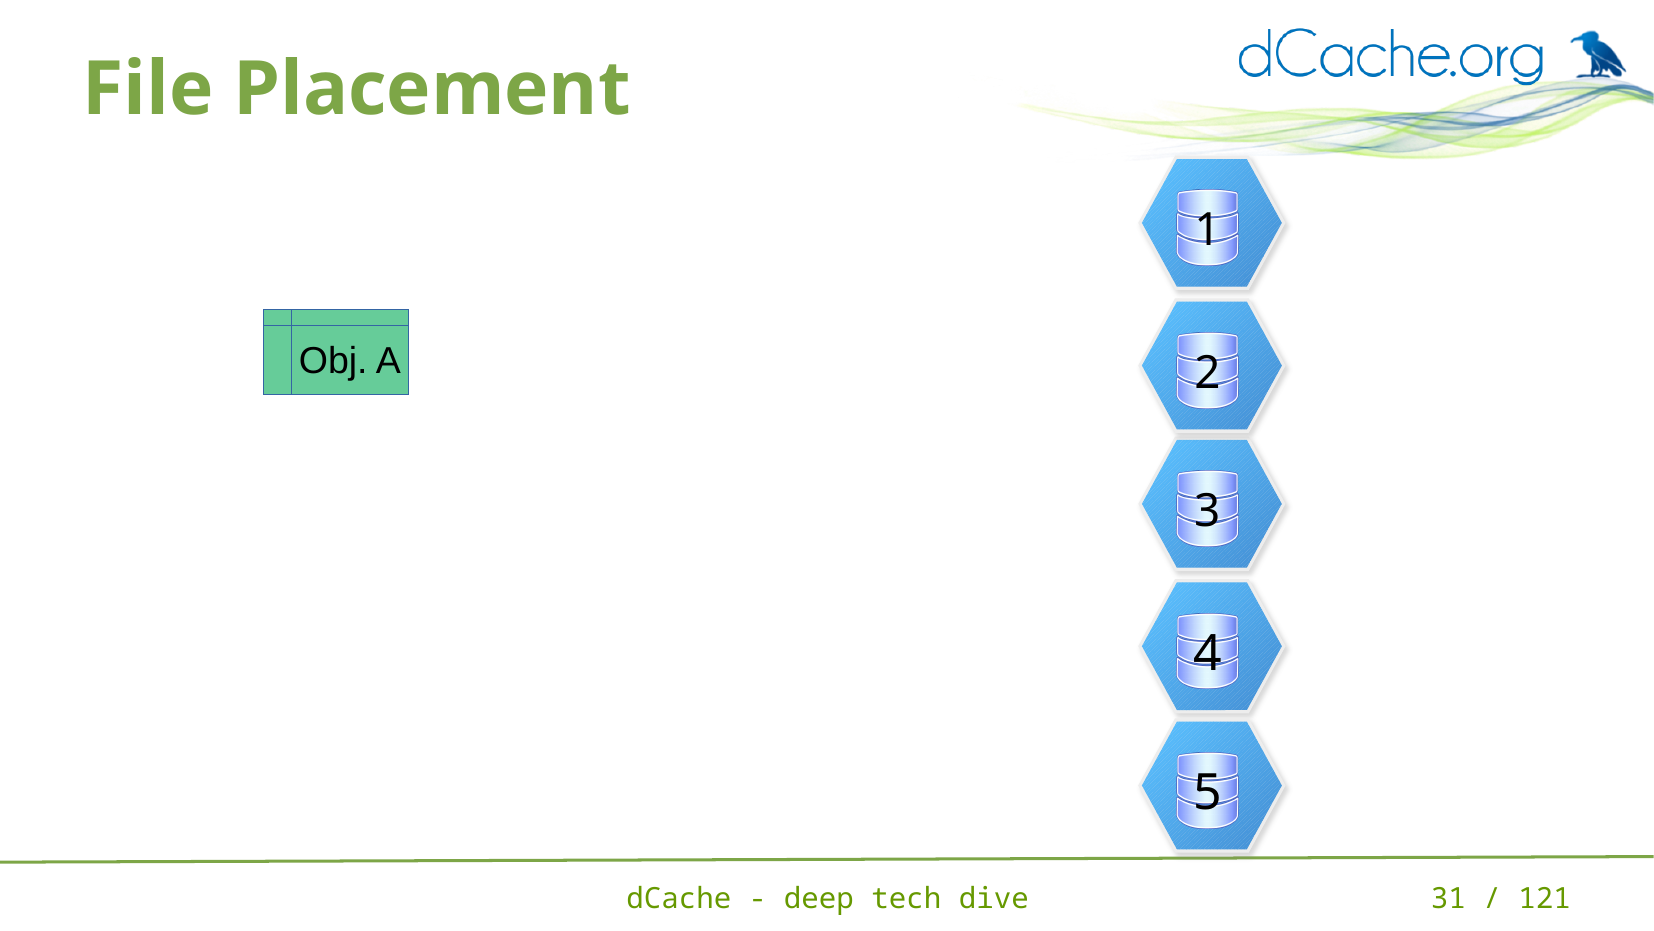

# File Placement
1
2
Obj. A
3
4
5
dCache - deep tech dive
31